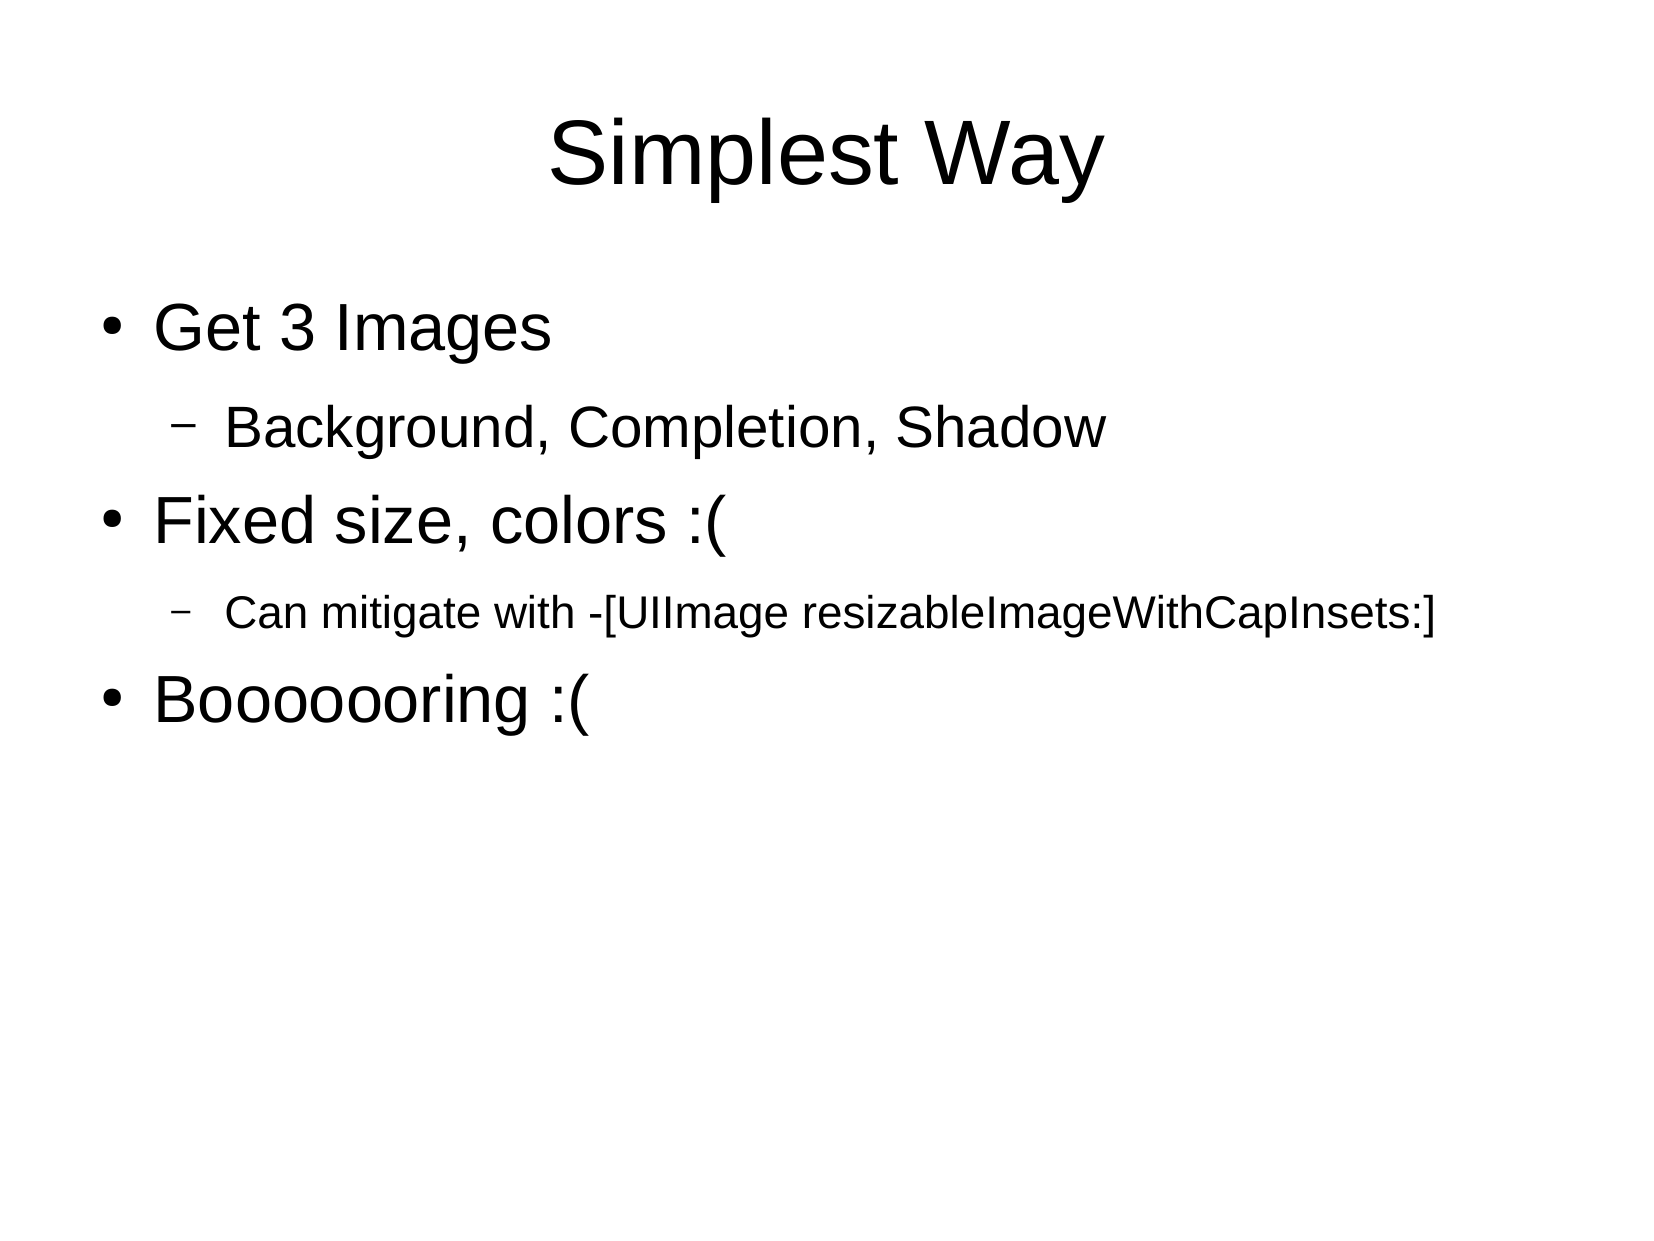

# Simplest Way
Get 3 Images
Background, Completion, Shadow
Fixed size, colors :(
Can mitigate with -[UIImage resizableImageWithCapInsets:]
Booooooring :(